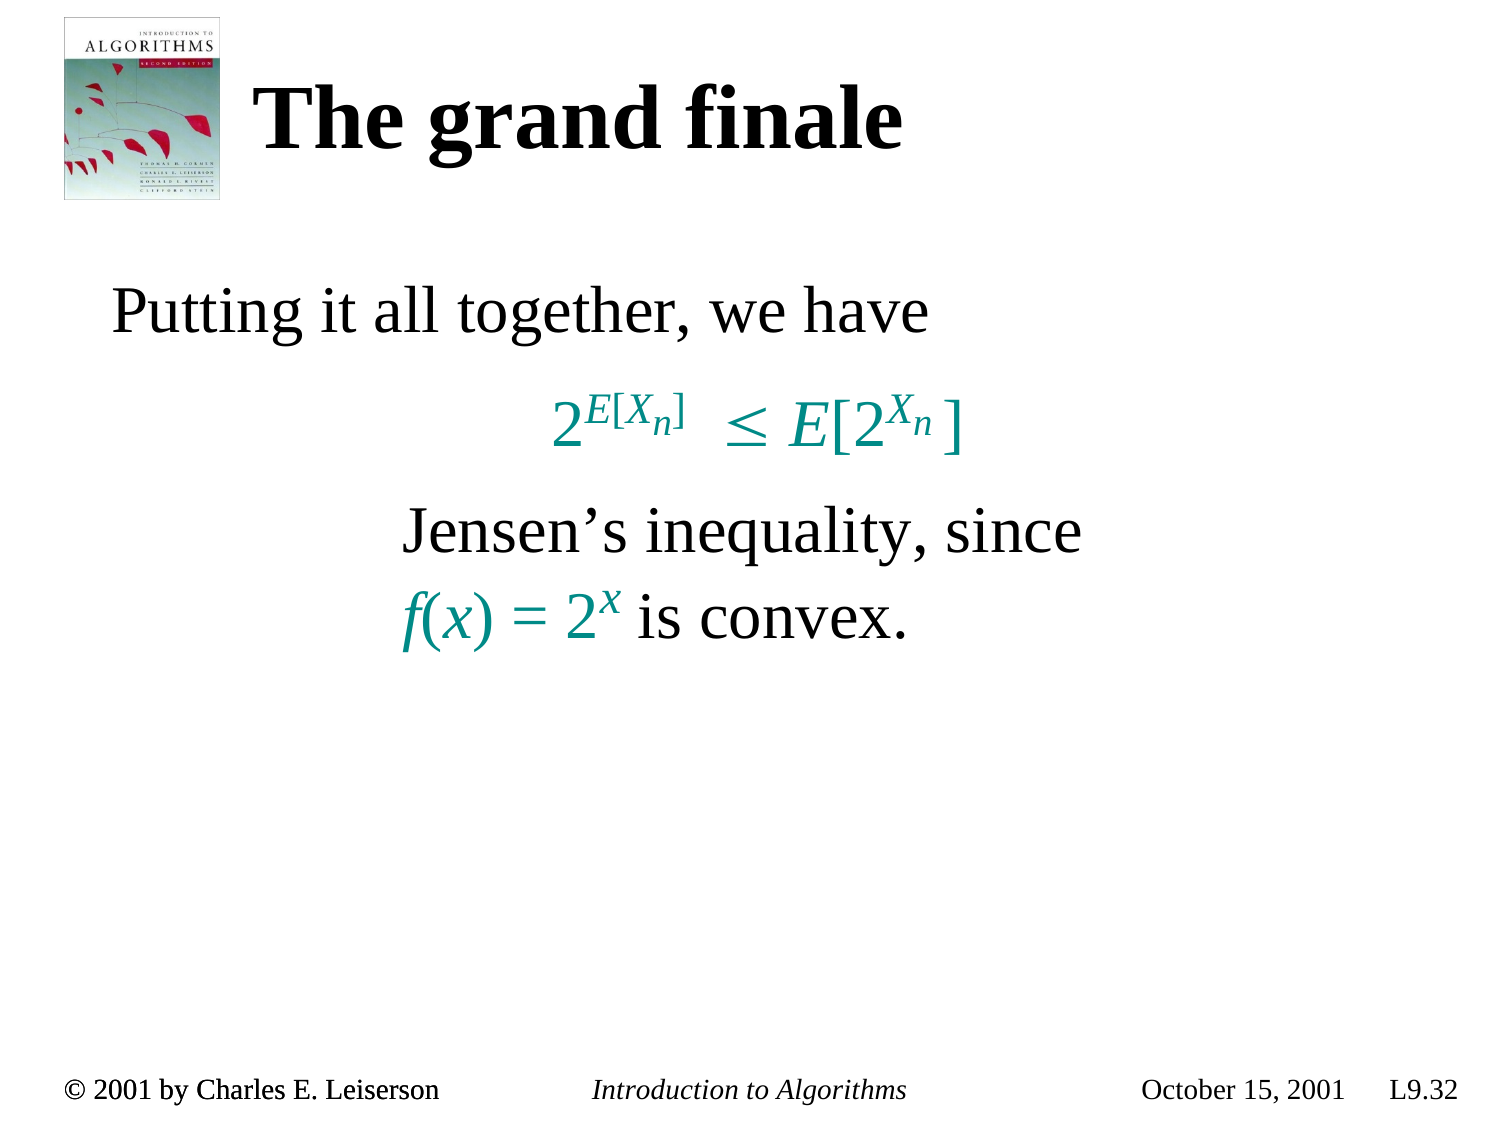

The grand finale
Putting it all together, we have
2E[Xn]	 E[2Xn ]
Jensen’s inequality, since f(x) = 2x is convex.
Introduction to Algorithms
October 15, 2001 L9.